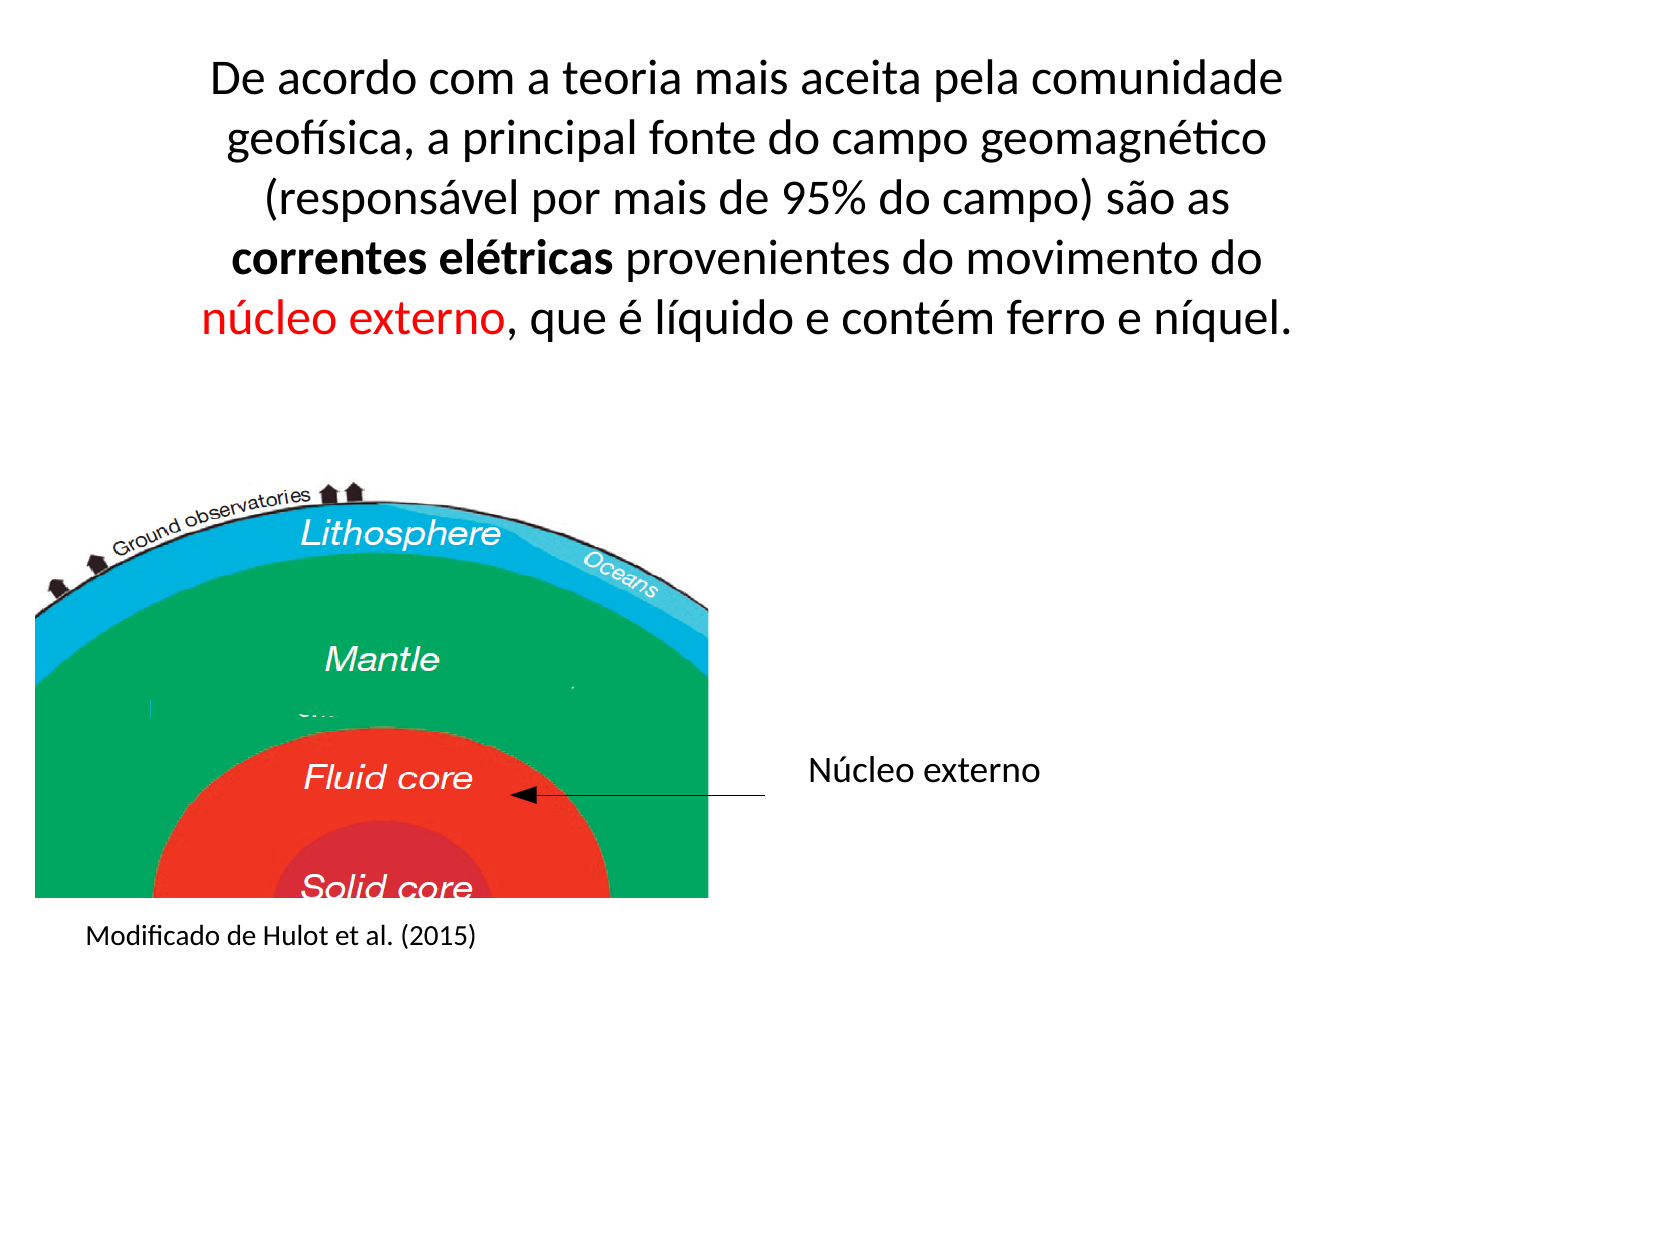

De acordo com a teoria mais aceita pela comunidade geofísica, a principal fonte do campo geomagnético (responsável por mais de 95% do campo) são as correntes elétricas provenientes do movimento do núcleo externo, que é líquido e contém ferro e níquel.
Núcleo externo
Modificado de Hulot et al. (2015)